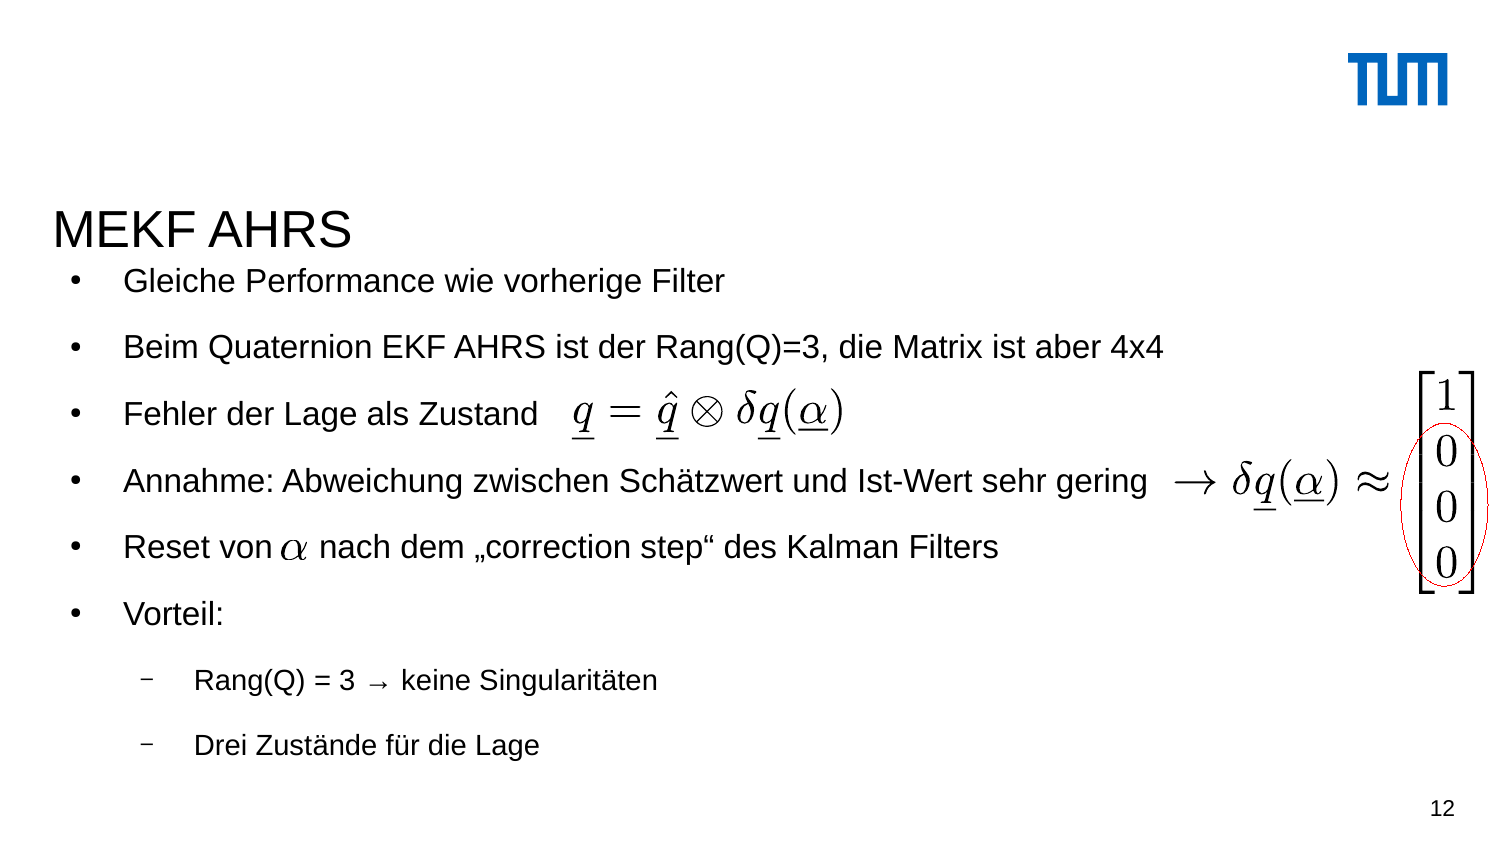

# MEKF AHRS
Gleiche Performance wie vorherige Filter
Beim Quaternion EKF AHRS ist der Rang(Q)=3, die Matrix ist aber 4x4
Fehler der Lage als Zustand
Annahme: Abweichung zwischen Schätzwert und Ist-Wert sehr gering
Reset von nach dem „correction step“ des Kalman Filters
Vorteil:
Rang(Q) = 3 → keine Singularitäten
Drei Zustände für die Lage